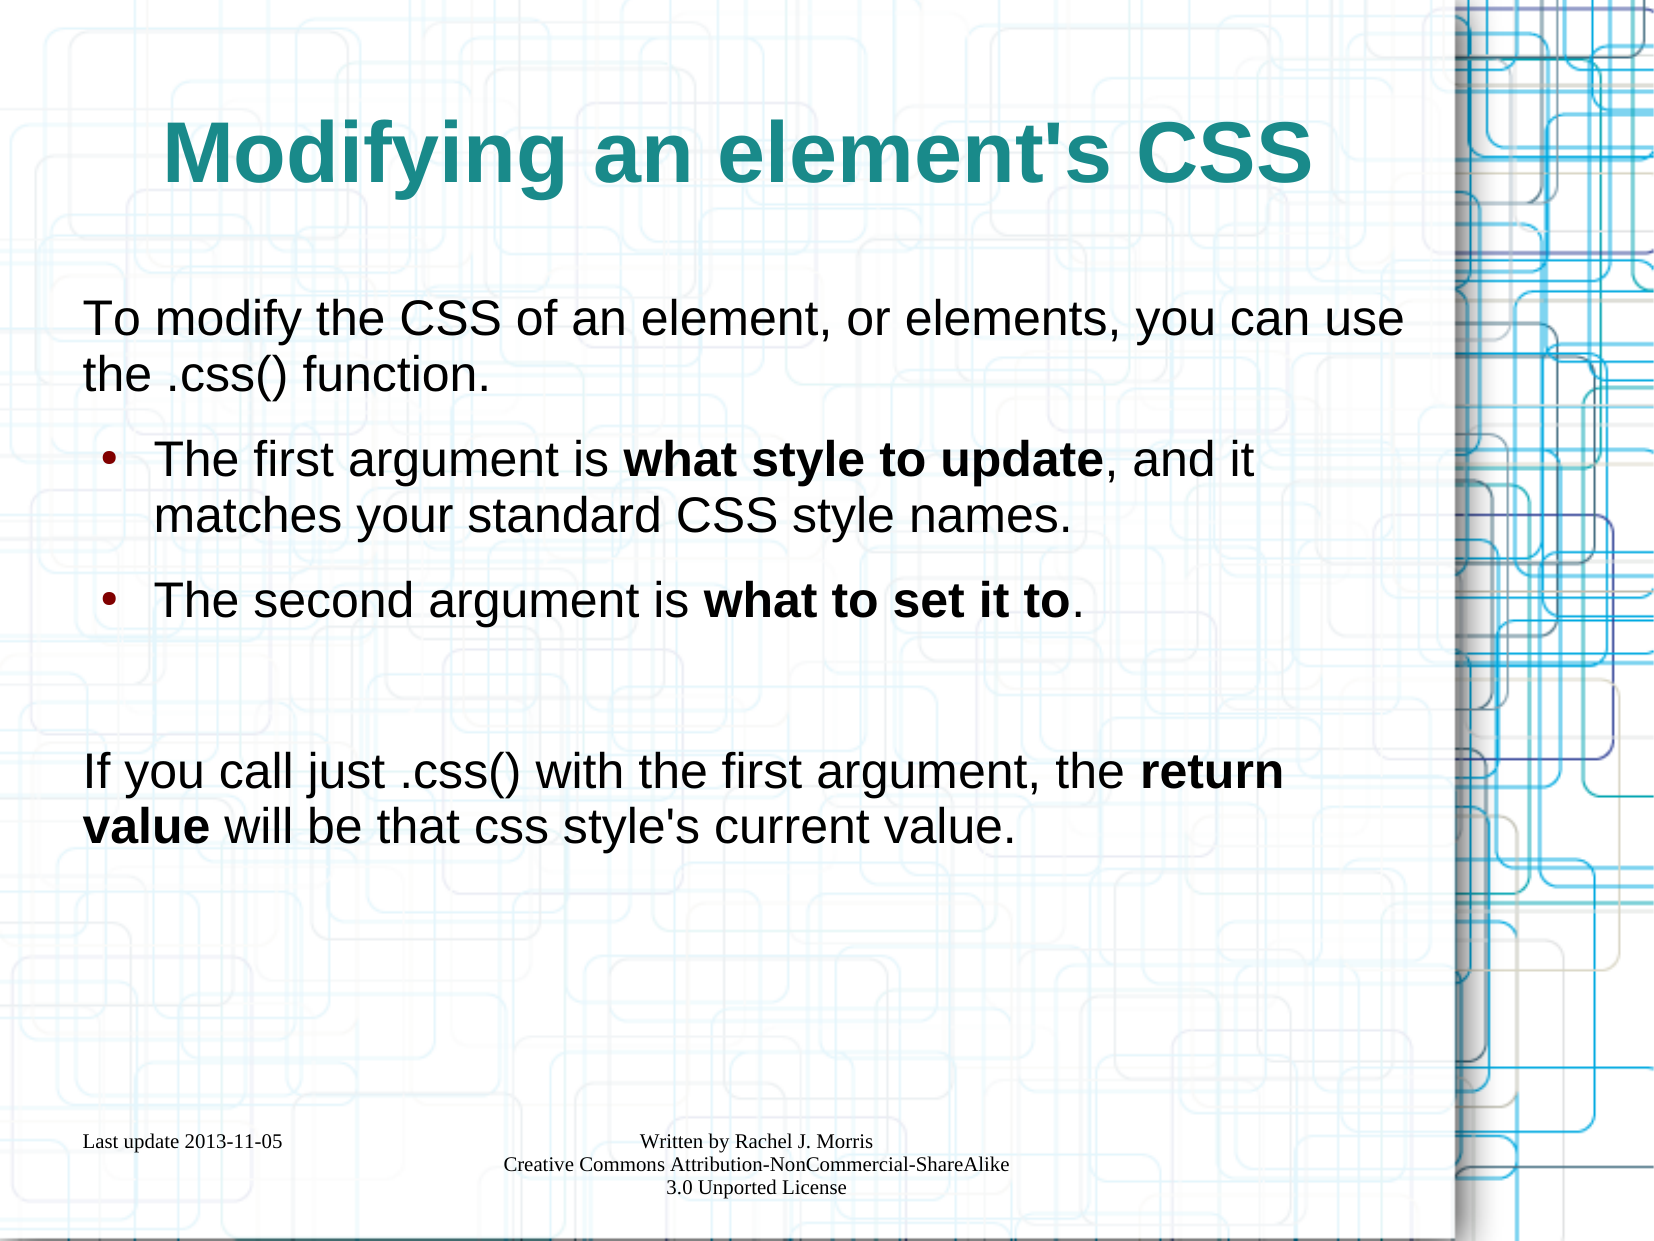

# Modifying an element's CSS
To modify the CSS of an element, or elements, you can use the .css() function.
The first argument is what style to update, and it matches your standard CSS style names.
The second argument is what to set it to.
If you call just .css() with the first argument, the return value will be that css style's current value.